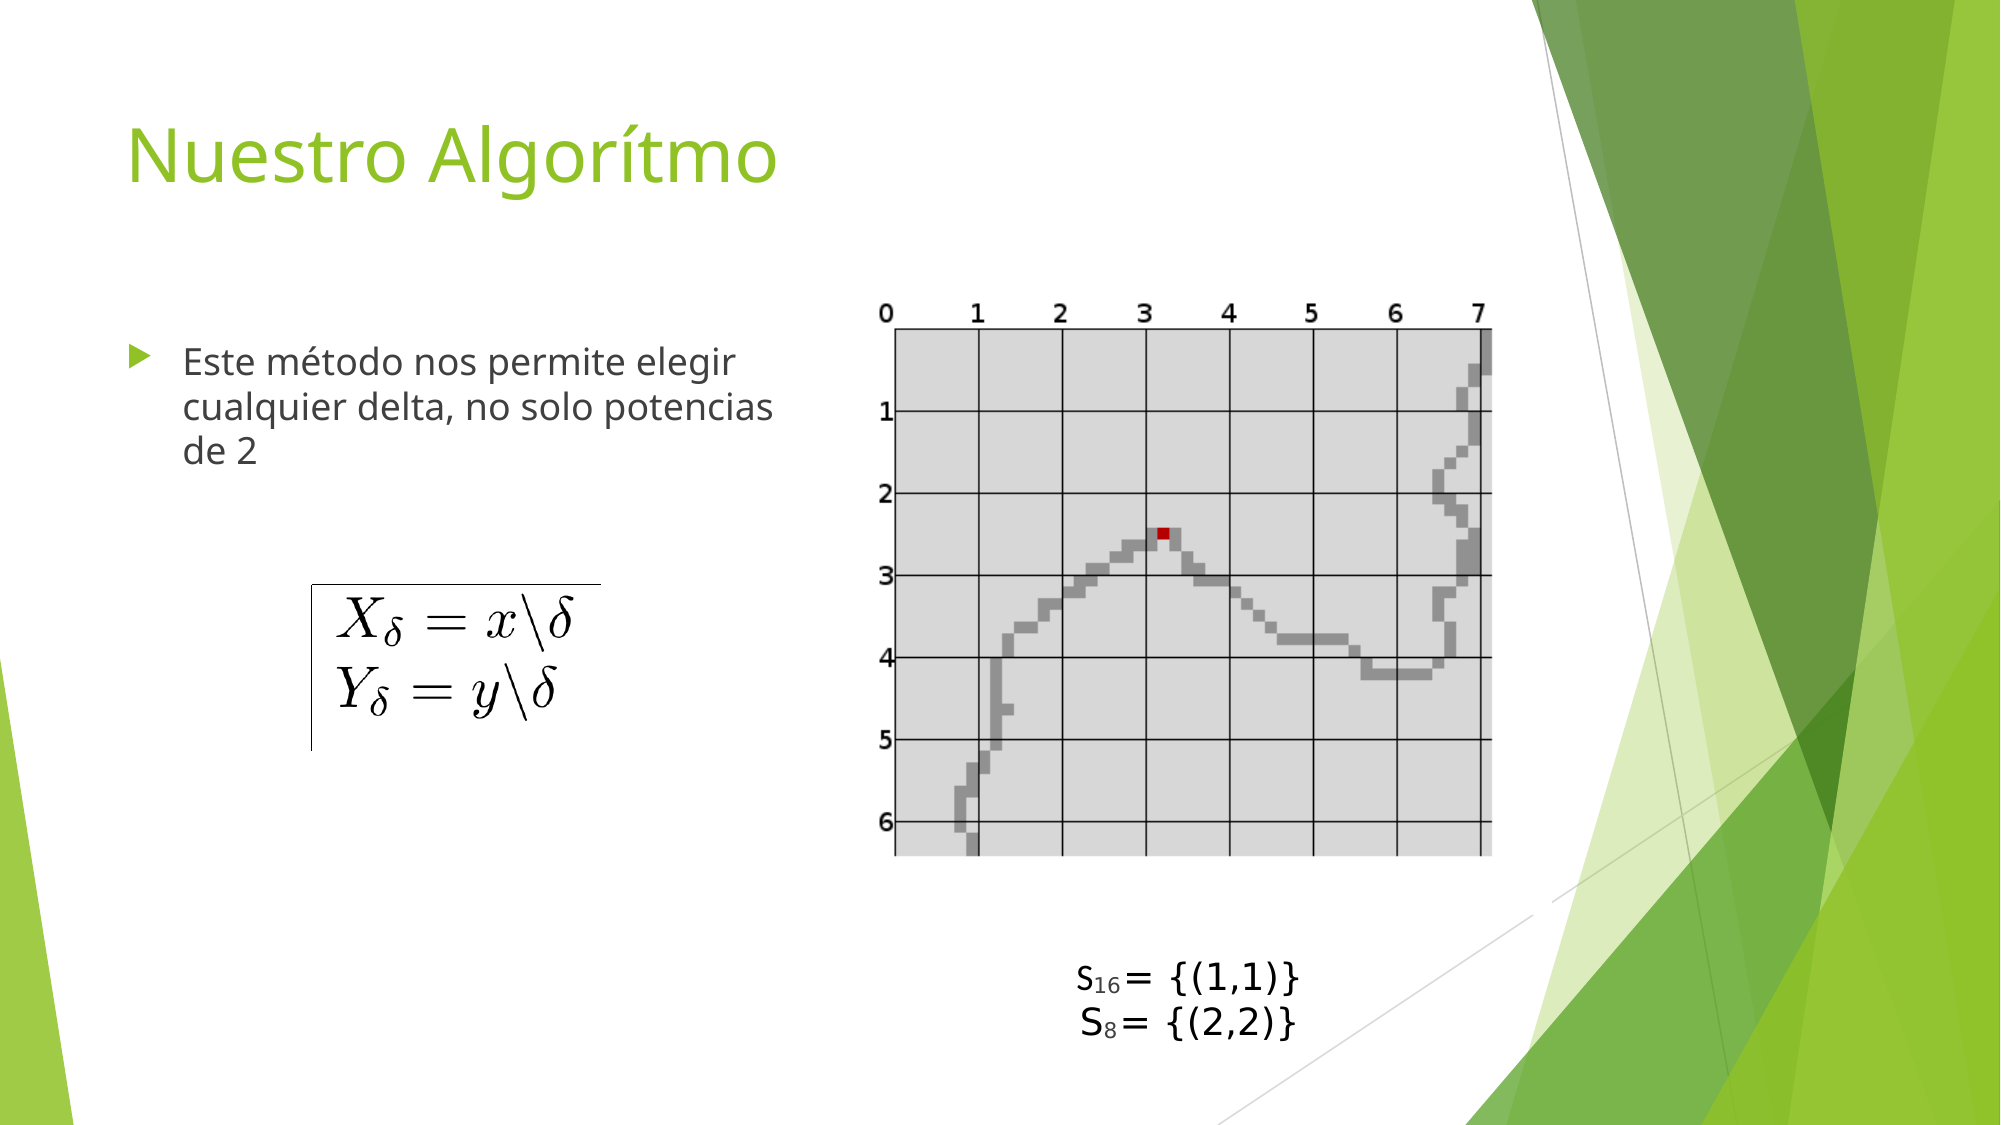

# Nuestro Algorítmo
Este método nos permite elegir cualquier delta, no solo potencias de 2
S16 = {(1,1)}
S8 = {(2,2)}